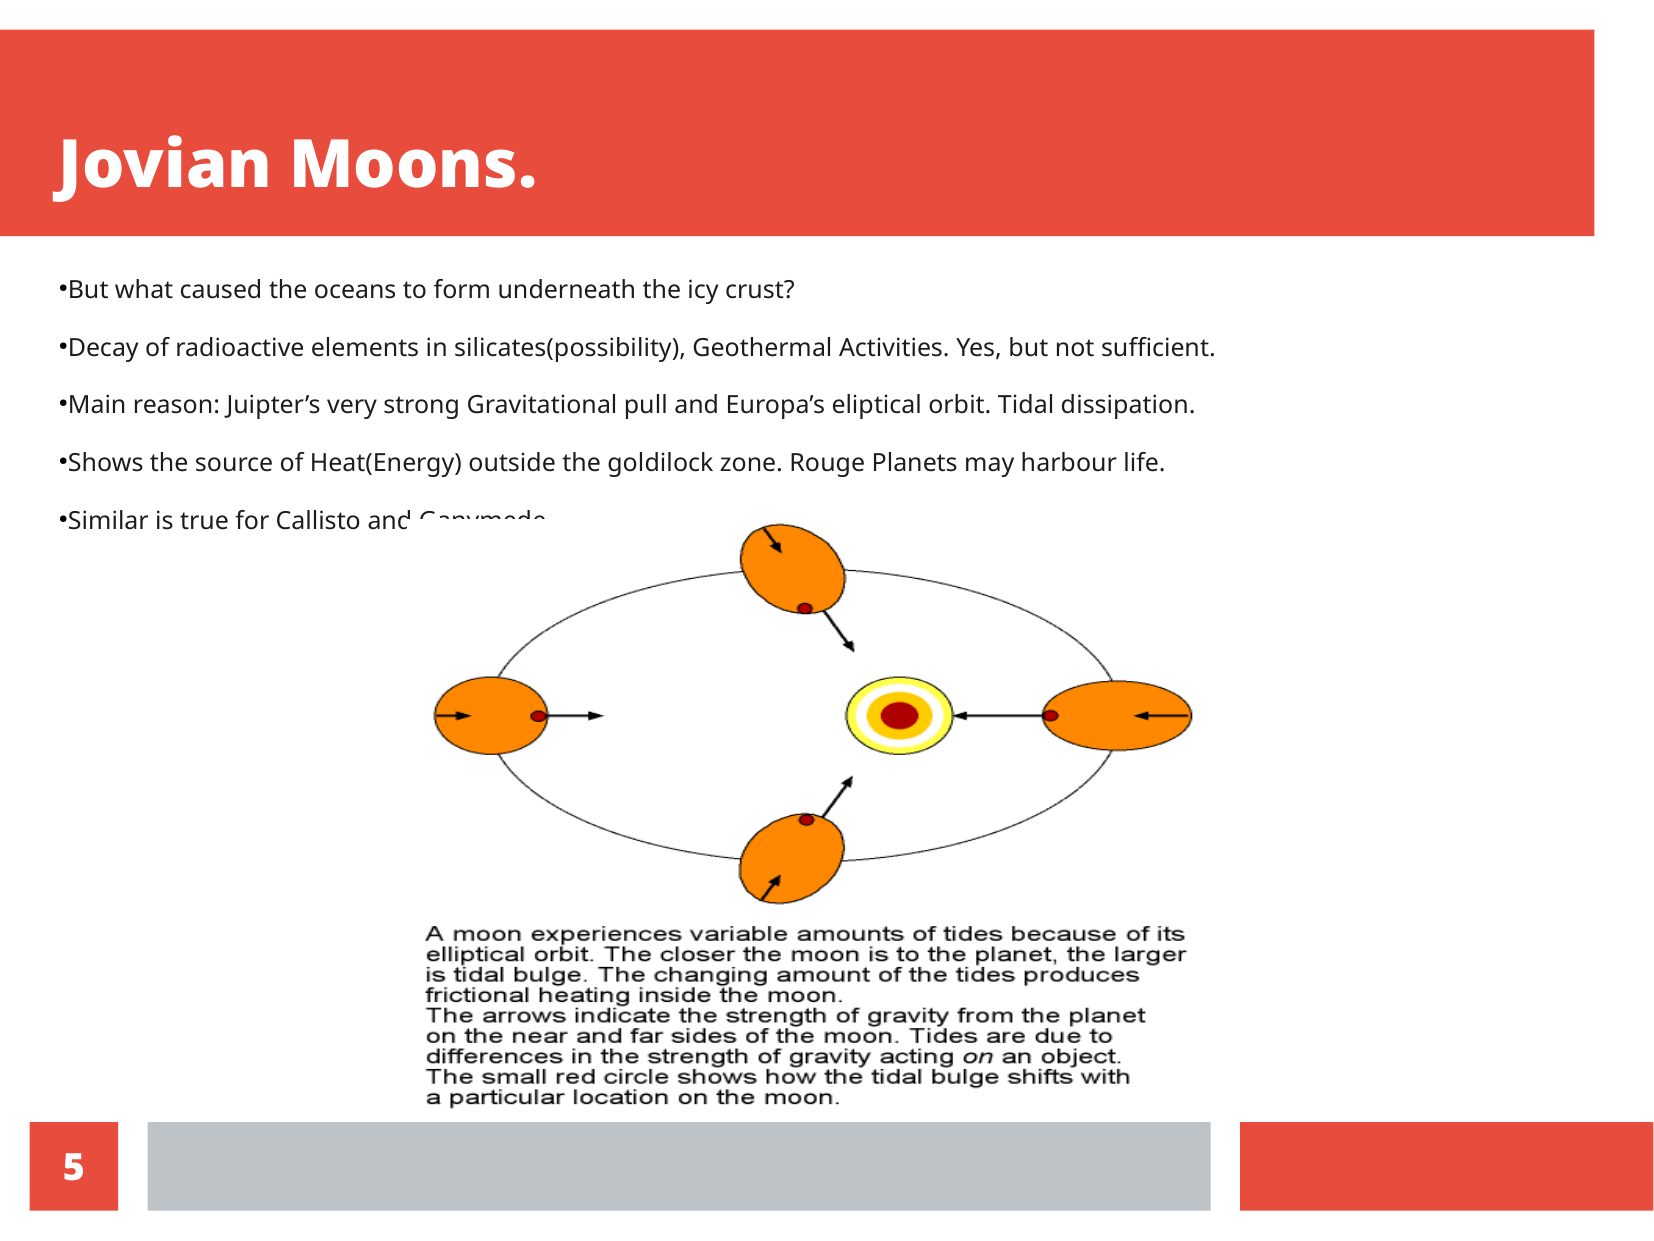

# Jovian Moons.
But what caused the oceans to form underneath the icy crust?
Decay of radioactive elements in silicates(possibility), Geothermal Activities. Yes, but not sufficient.
Main reason: Juipter’s very strong Gravitational pull and Europa’s eliptical orbit. Tidal dissipation.
Shows the source of Heat(Energy) outside the goldilock zone. Rouge Planets may harbour life.
Similar is true for Callisto and Ganymede
5